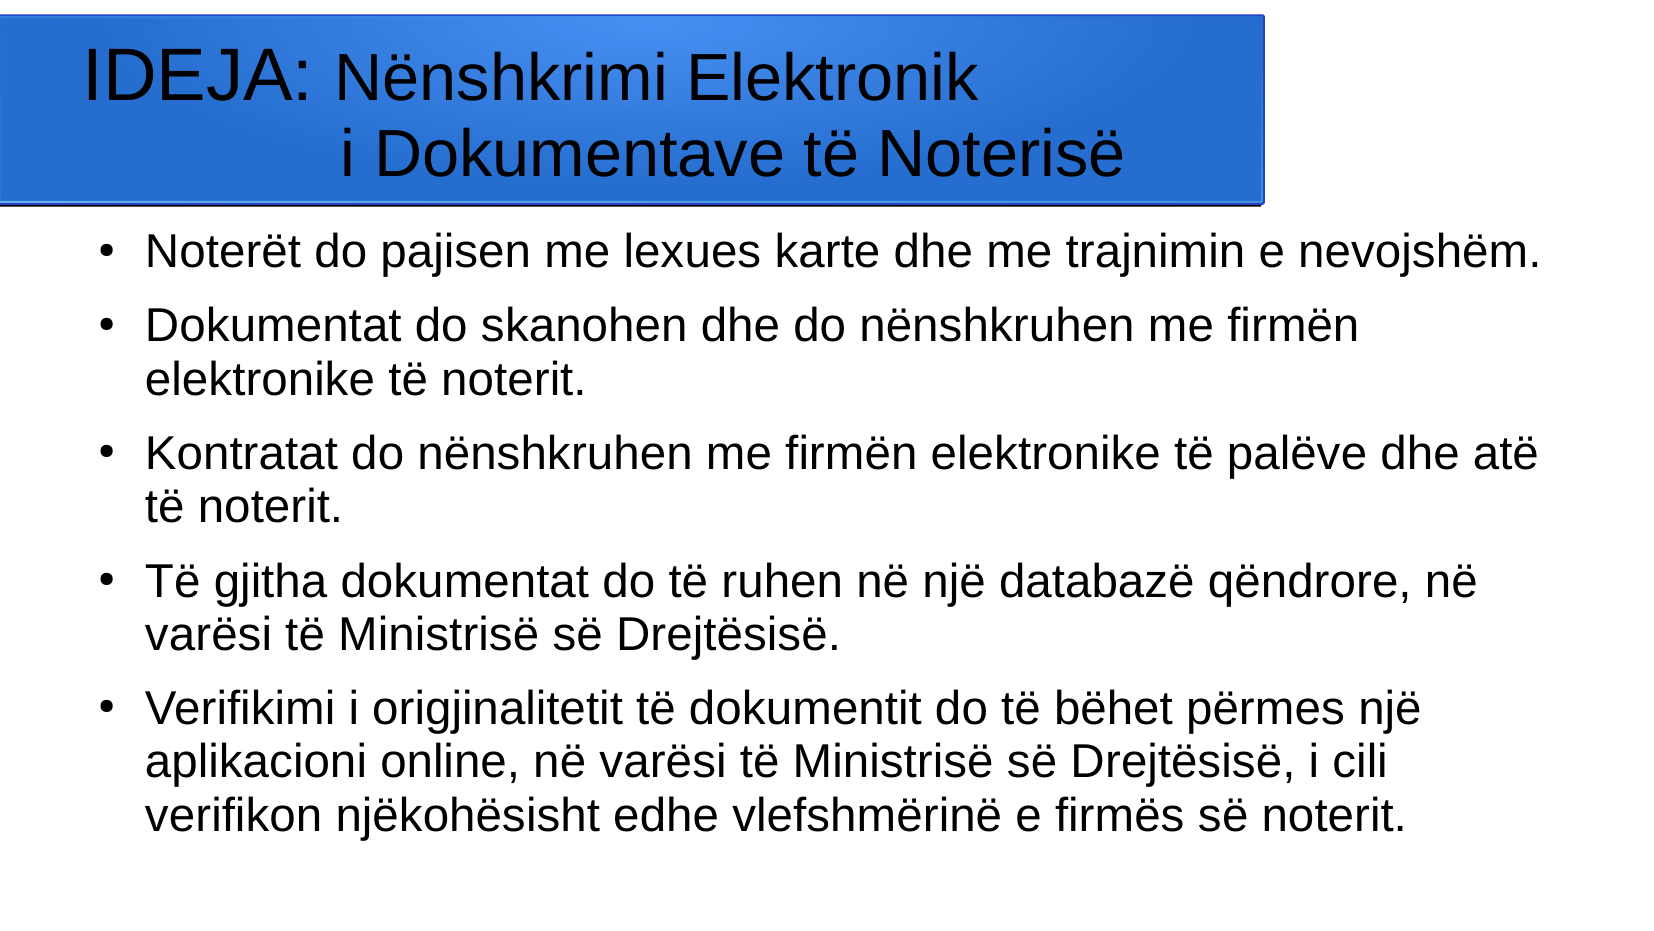

# IDEJA: Nënshkrimi Elektronik i Dokumentave të Noterisë
Noterët do pajisen me lexues karte dhe me trajnimin e nevojshëm.
Dokumentat do skanohen dhe do nënshkruhen me firmën elektronike të noterit.
Kontratat do nënshkruhen me firmën elektronike të palëve dhe atë të noterit.
Të gjitha dokumentat do të ruhen në një databazë qëndrore, në varësi të Ministrisë së Drejtësisë.
Verifikimi i origjinalitetit të dokumentit do të bëhet përmes një aplikacioni online, në varësi të Ministrisë së Drejtësisë, i cili verifikon njëkohësisht edhe vlefshmërinë e firmës së noterit.